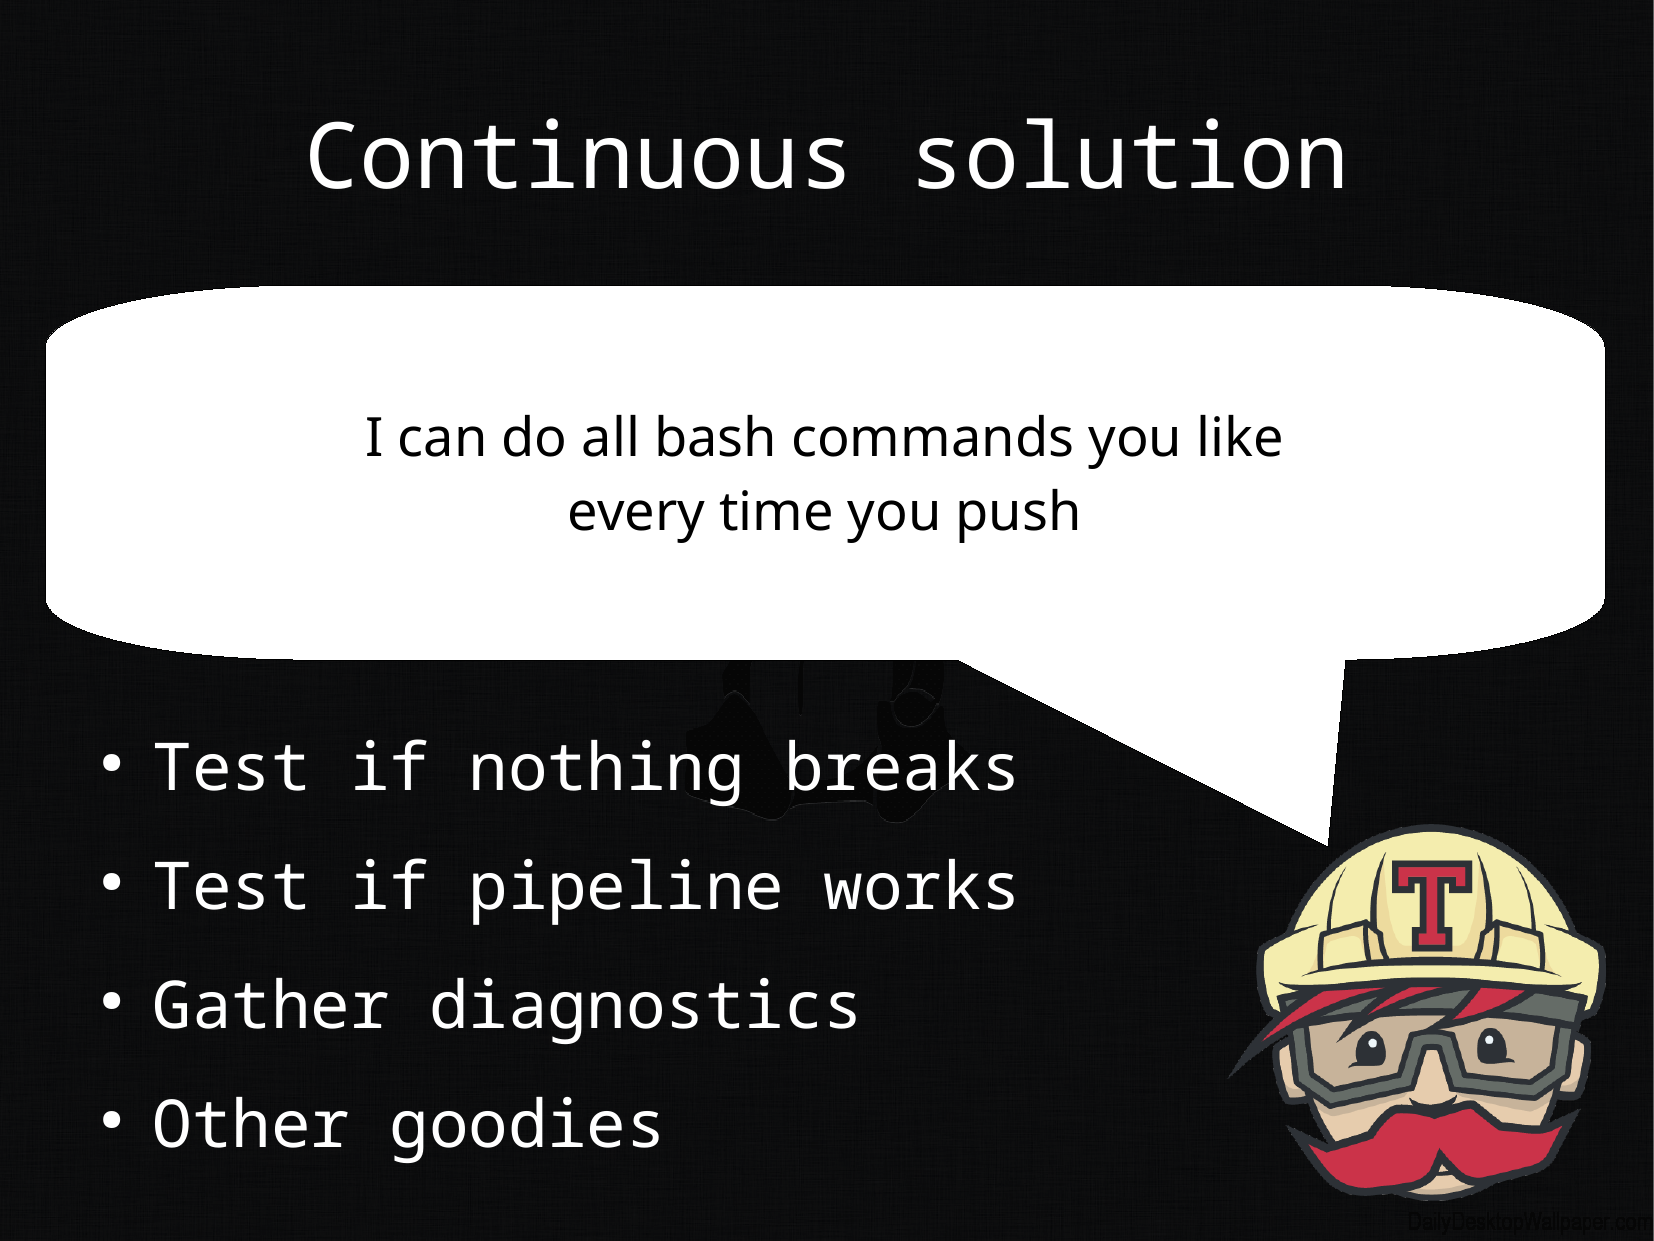

# Continuous solution
I can do all bash commands you like
every time you push
Test if nothing breaks
Test if pipeline works
Gather diagnostics
Other goodies